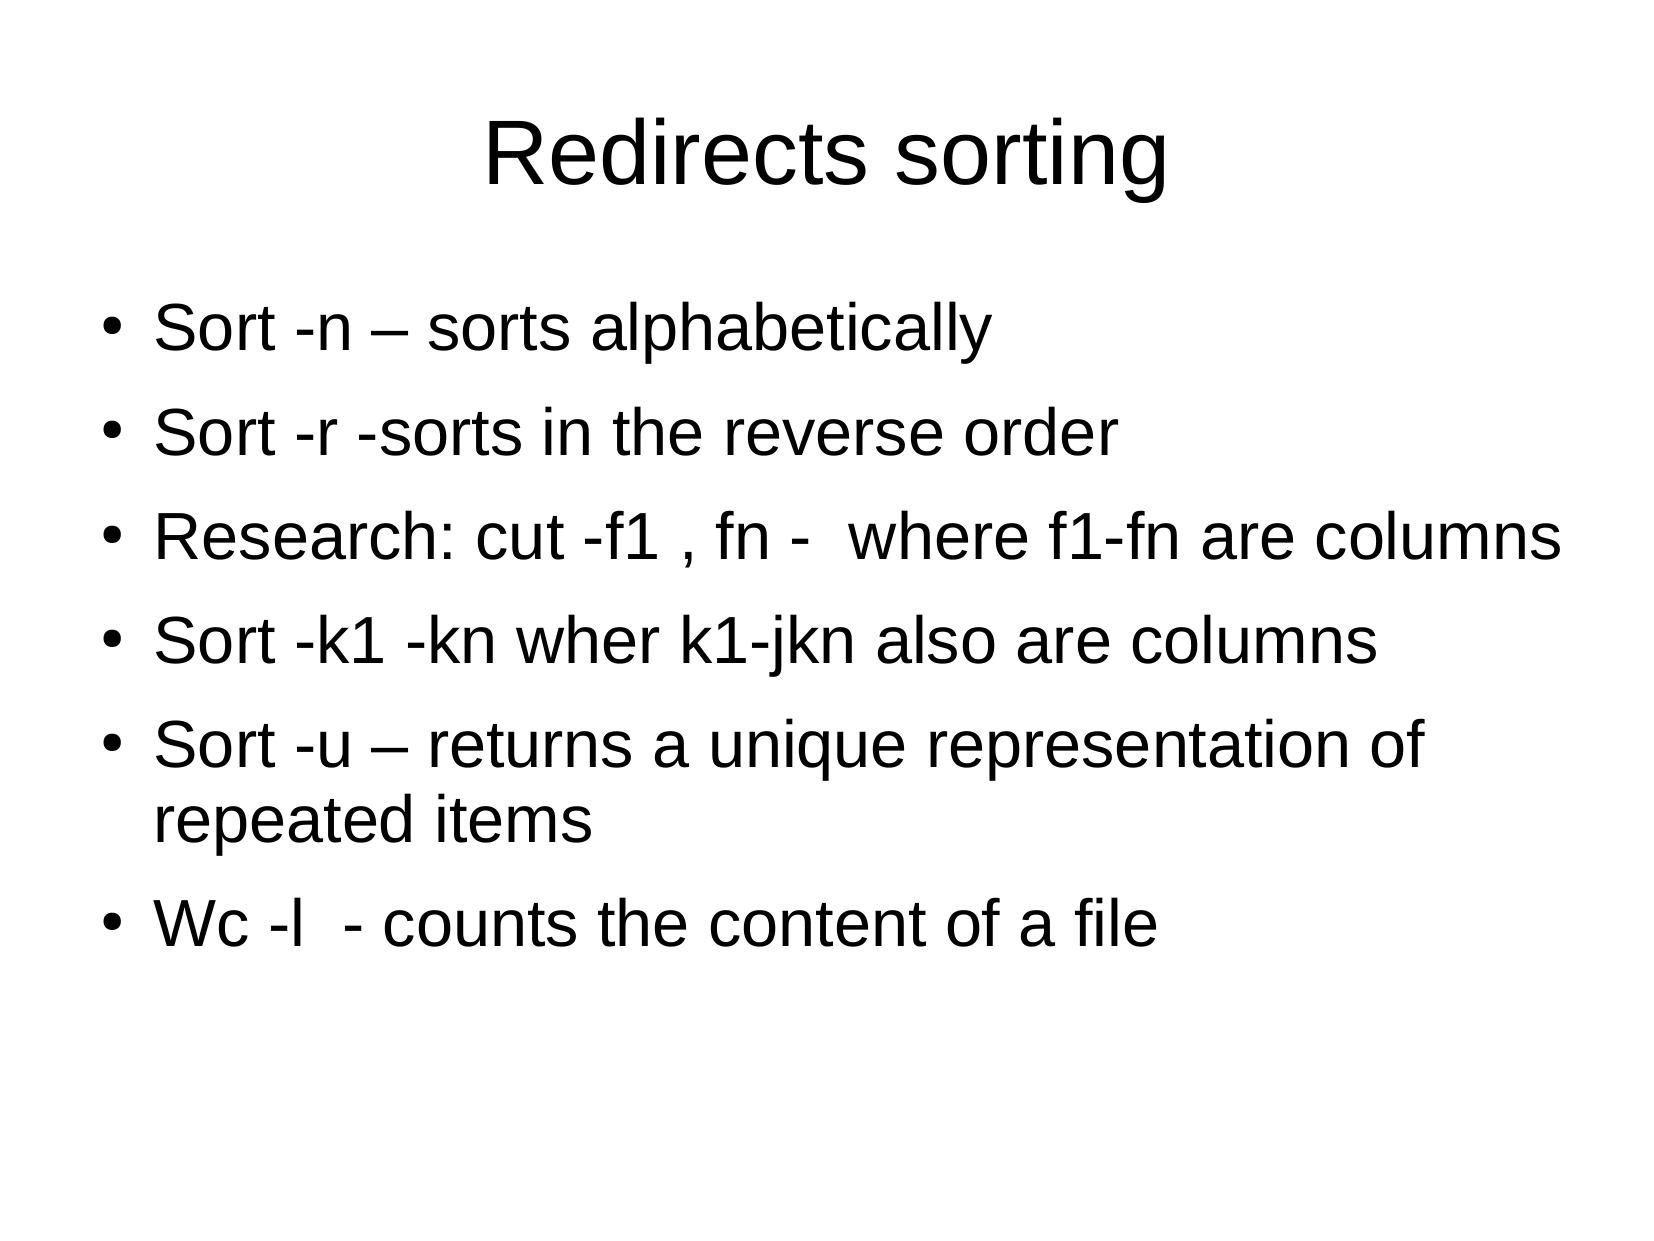

# Redirects sorting
Sort -n – sorts alphabetically
Sort -r -sorts in the reverse order
Research: cut -f1 , fn - where f1-fn are columns
Sort -k1 -kn wher k1-jkn also are columns
Sort -u – returns a unique representation of repeated items
Wc -l - counts the content of a file